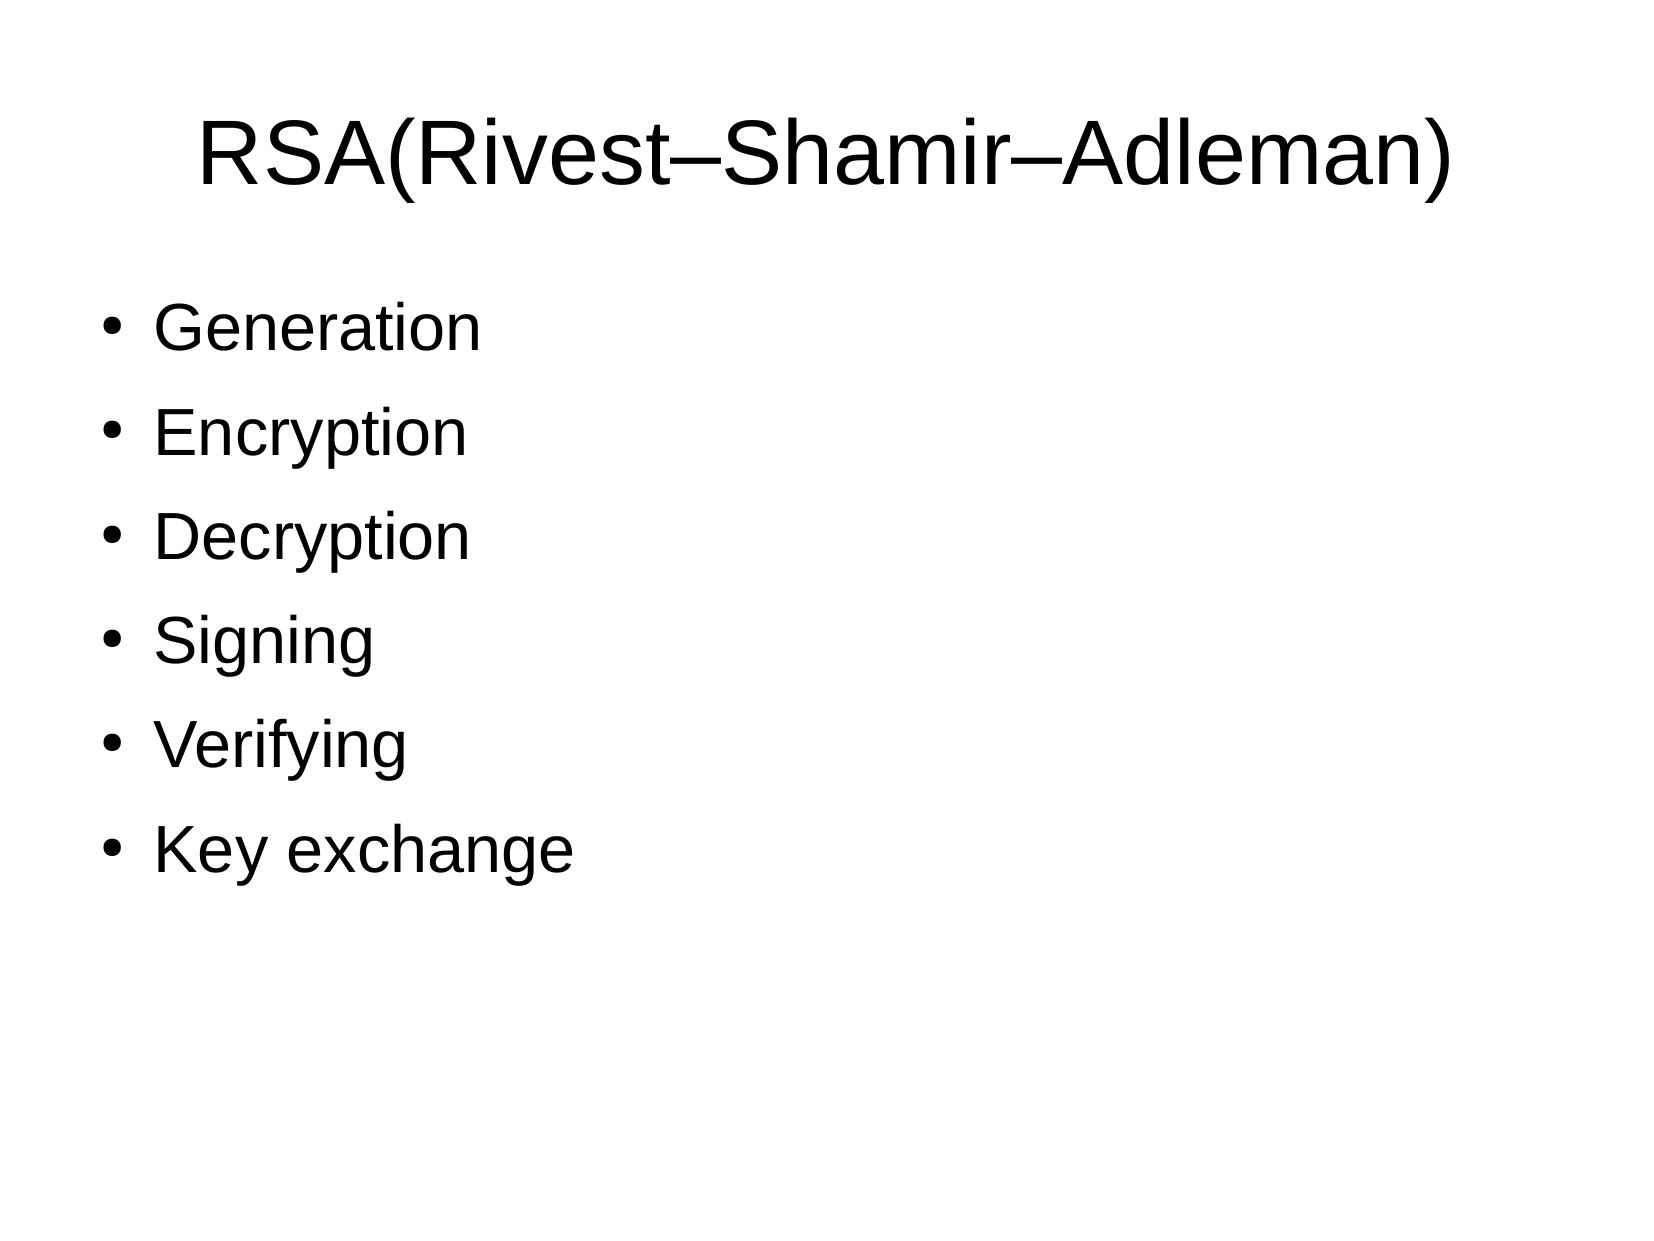

# RSA(Rivest–Shamir–Adleman)
Generation
Encryption
Decryption
Signing
Verifying
Key exchange